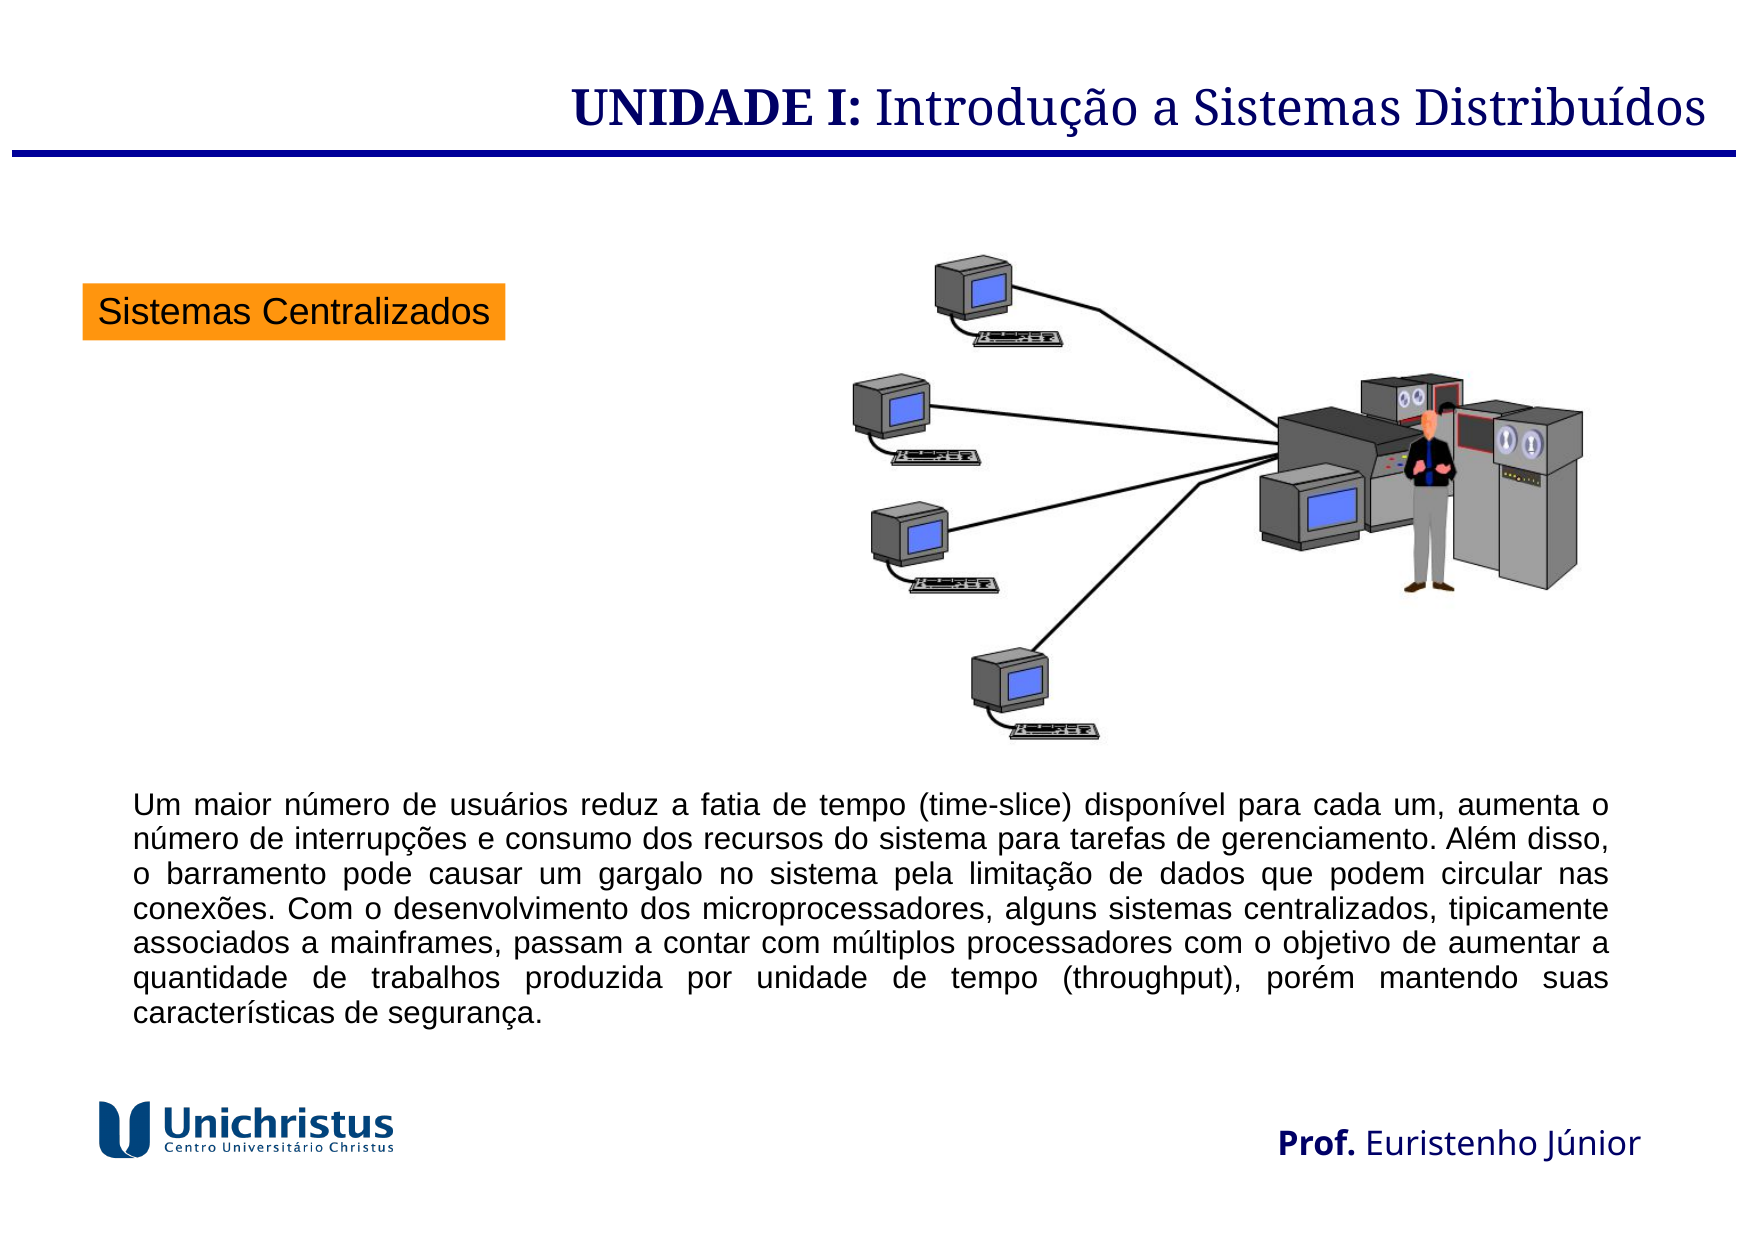

UNIDADE I: Introdução a Sistemas Distribuídos
Sistemas Centralizados
Um maior número de usuários reduz a fatia de tempo (time-slice) disponível para cada um, aumenta o número de interrupções e consumo dos recursos do sistema para tarefas de gerenciamento. Além disso, o barramento pode causar um gargalo no sistema pela limitação de dados que podem circular nas conexões. Com o desenvolvimento dos microprocessadores, alguns sistemas centralizados, tipicamente associados a mainframes, passam a contar com múltiplos processadores com o objetivo de aumentar a quantidade de trabalhos produzida por unidade de tempo (throughput), porém mantendo suas características de segurança.
Prof. Euristenho Júnior